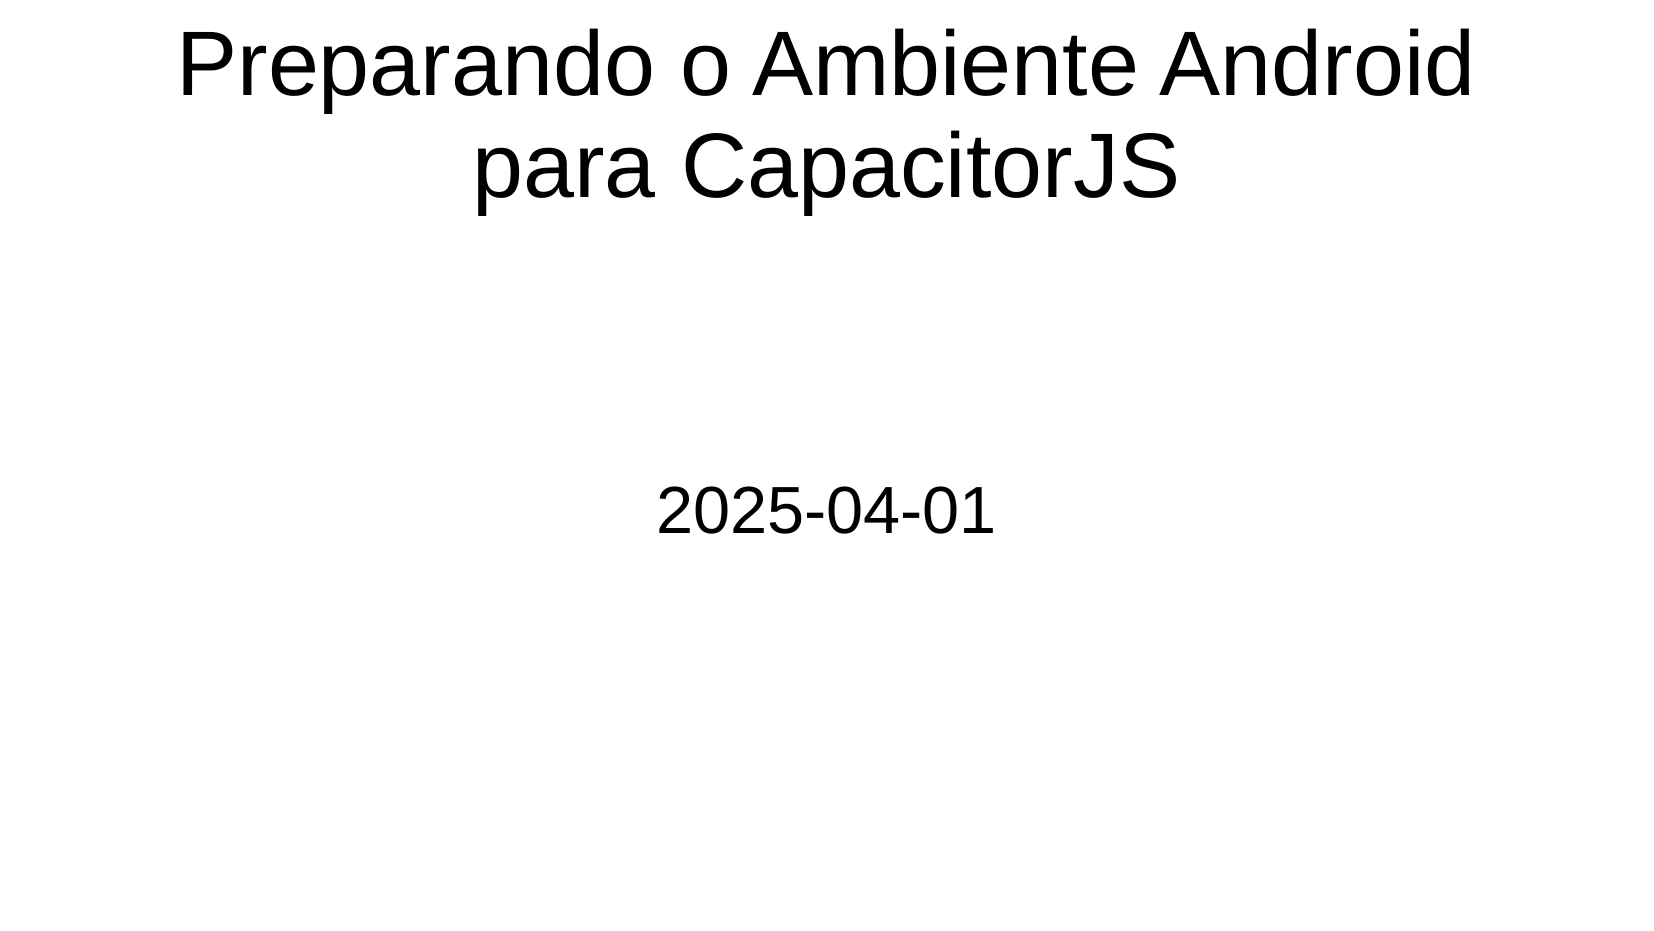

# Preparando o Ambiente Android para CapacitorJS
2025-04-01